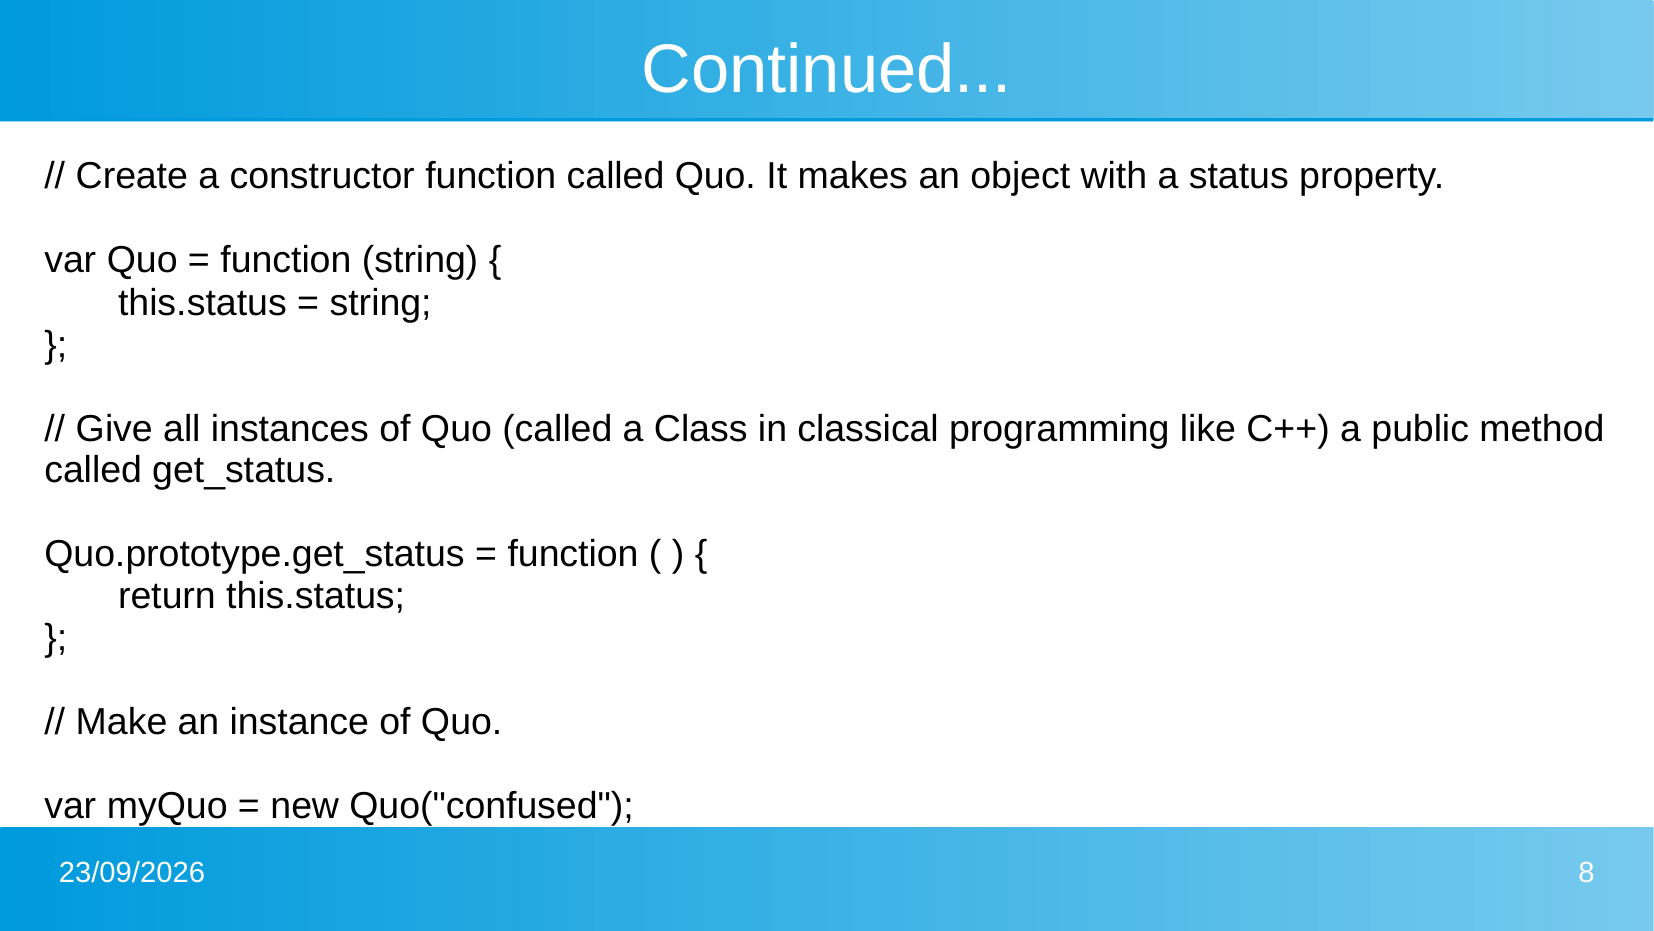

# Continued...
// Create a constructor function called Quo. It makes an object with a status property.
var Quo = function (string) {
	this.status = string;
};
// Give all instances of Quo (called a Class in classical programming like C++) a public method called get_status.
Quo.prototype.get_status = function ( ) {
	return this.status;
};
// Make an instance of Quo.
var myQuo = new Quo("confused");
8